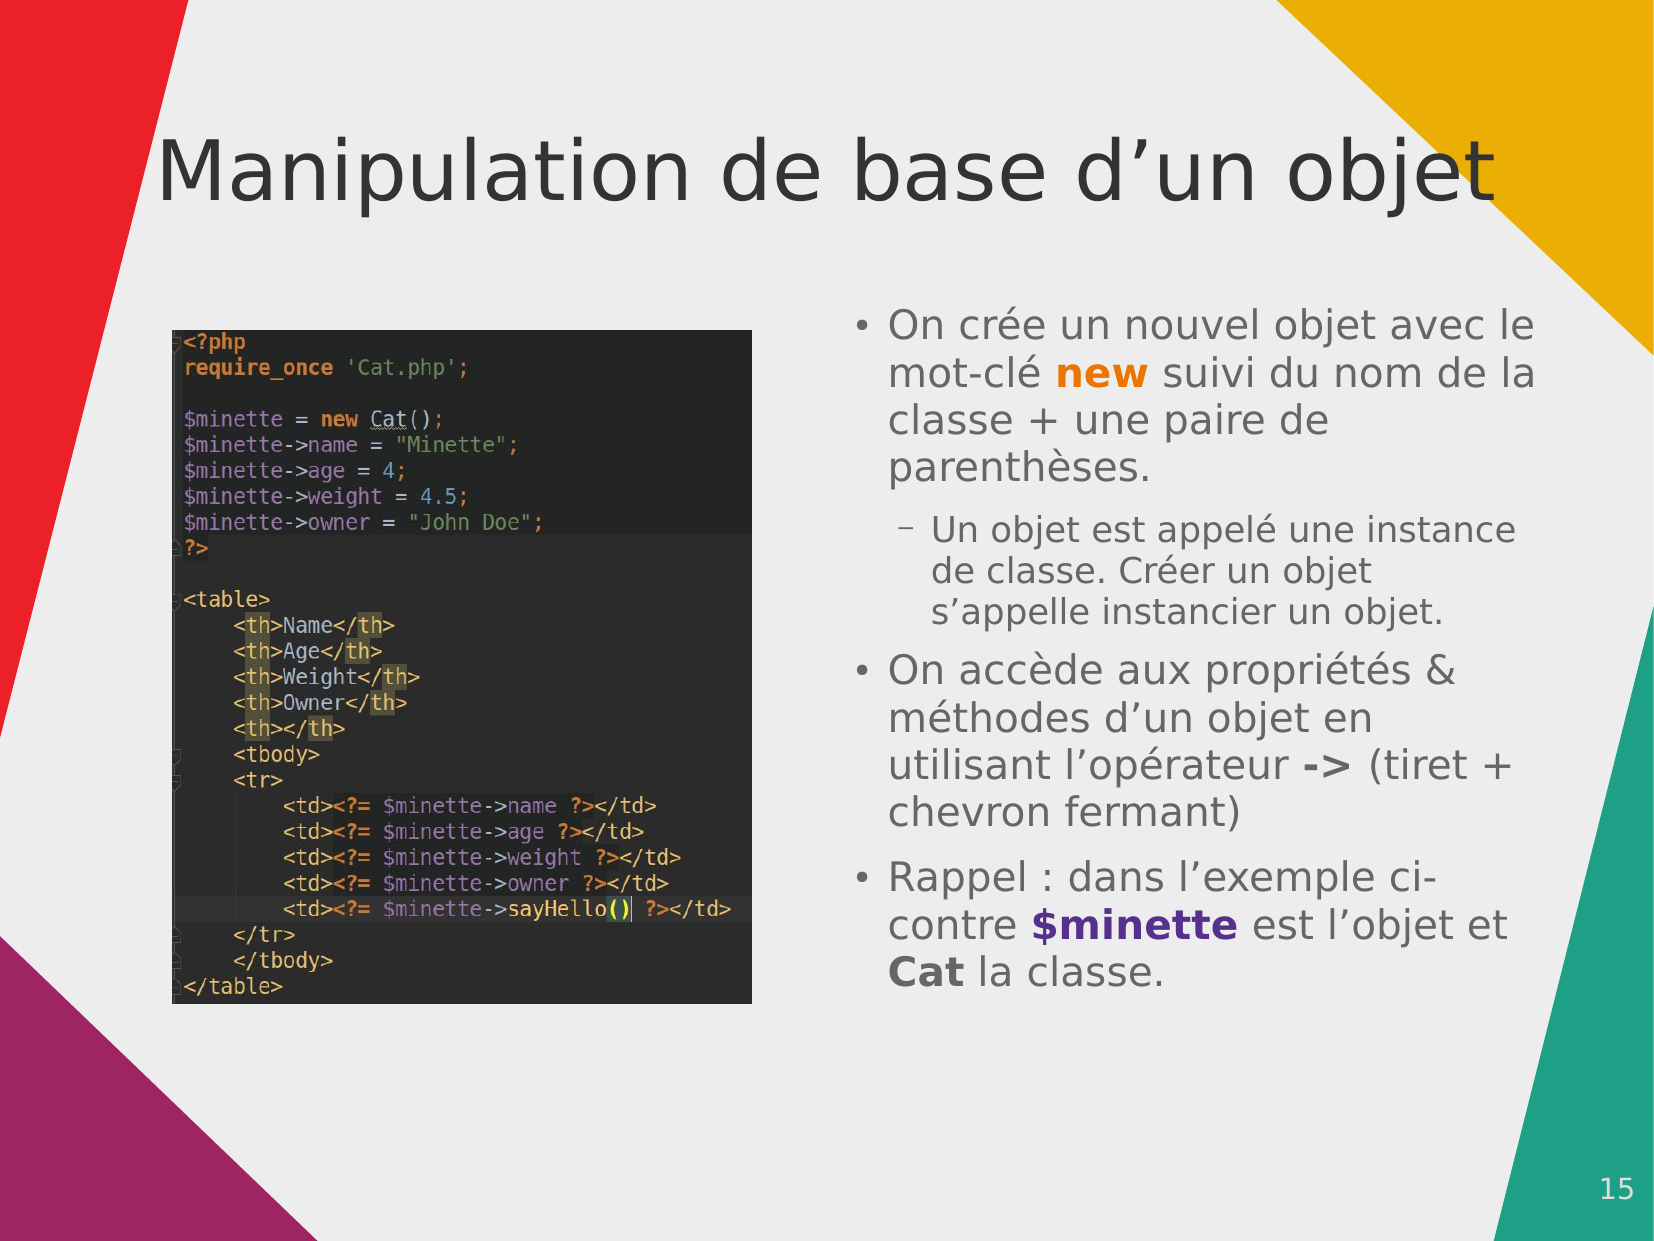

# Manipulation de base d’un objet
On crée un nouvel objet avec le mot-clé new suivi du nom de la classe + une paire de parenthèses.
Un objet est appelé une instance de classe. Créer un objet s’appelle instancier un objet.
On accède aux propriétés & méthodes d’un objet en utilisant l’opérateur -> (tiret + chevron fermant)
Rappel : dans l’exemple ci-contre $minette est l’objet et Cat la classe.
15